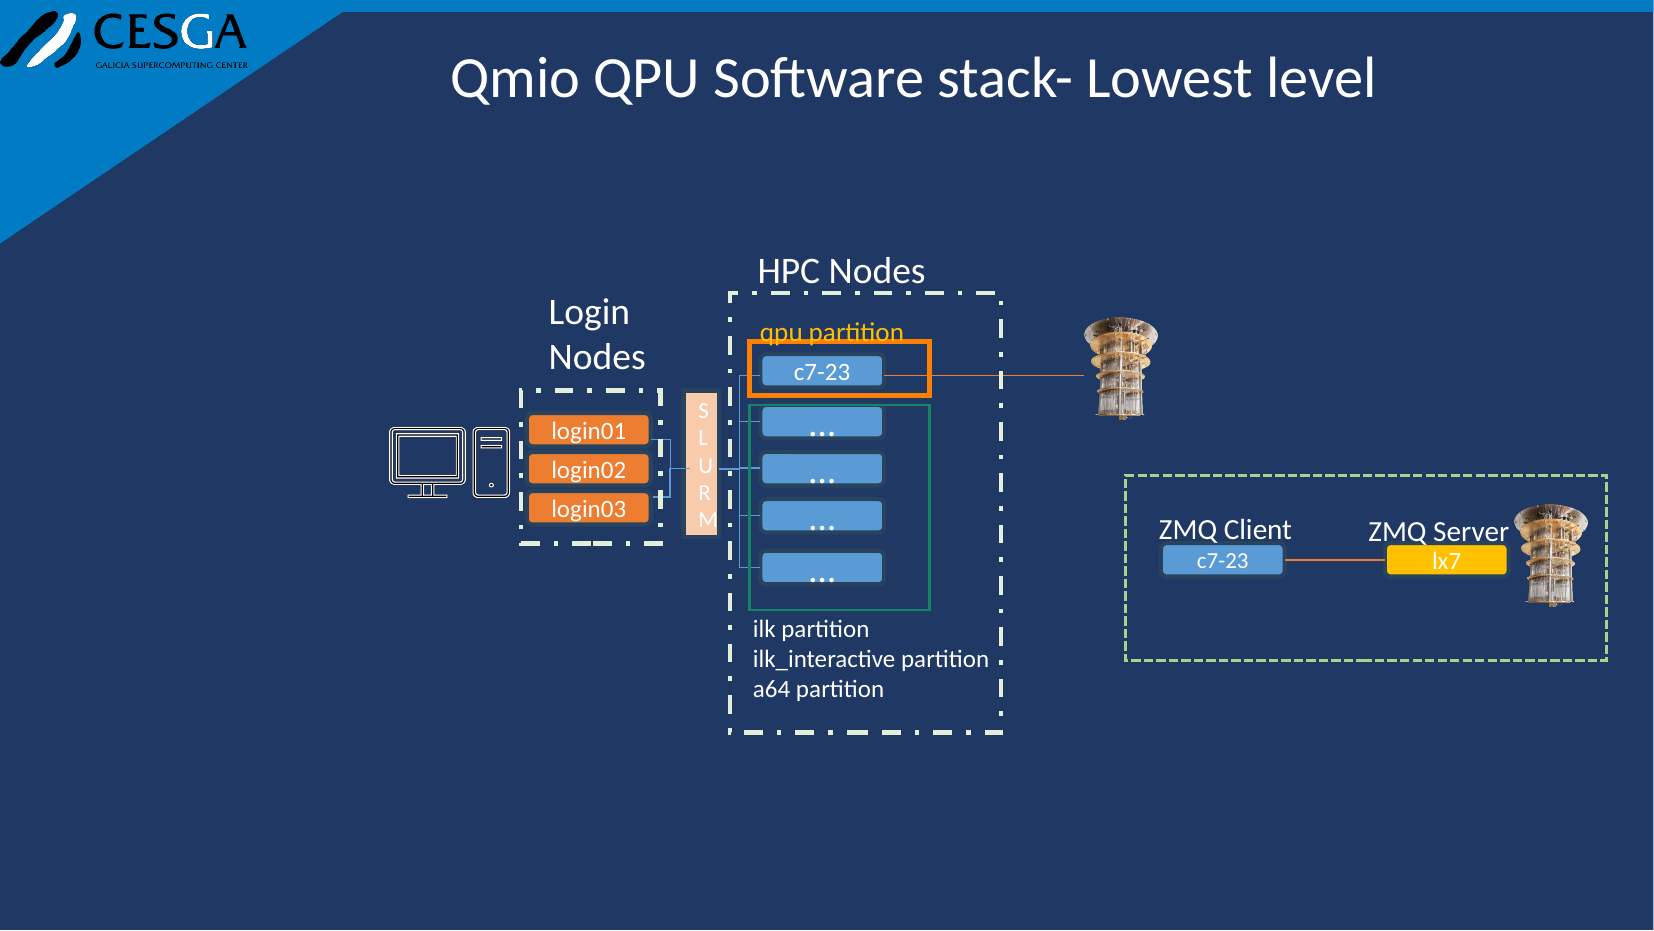

Qmio QPU Software stack- Lowest level
HPC Nodes
Login
Nodes
qpu partition
c7-23
SLURM
…
login01
…
login02
login03
…
ZMQ Client
ZMQ Server
c7-23
lx7
…
ilk partition
ilk_interactive partition
a64 partition